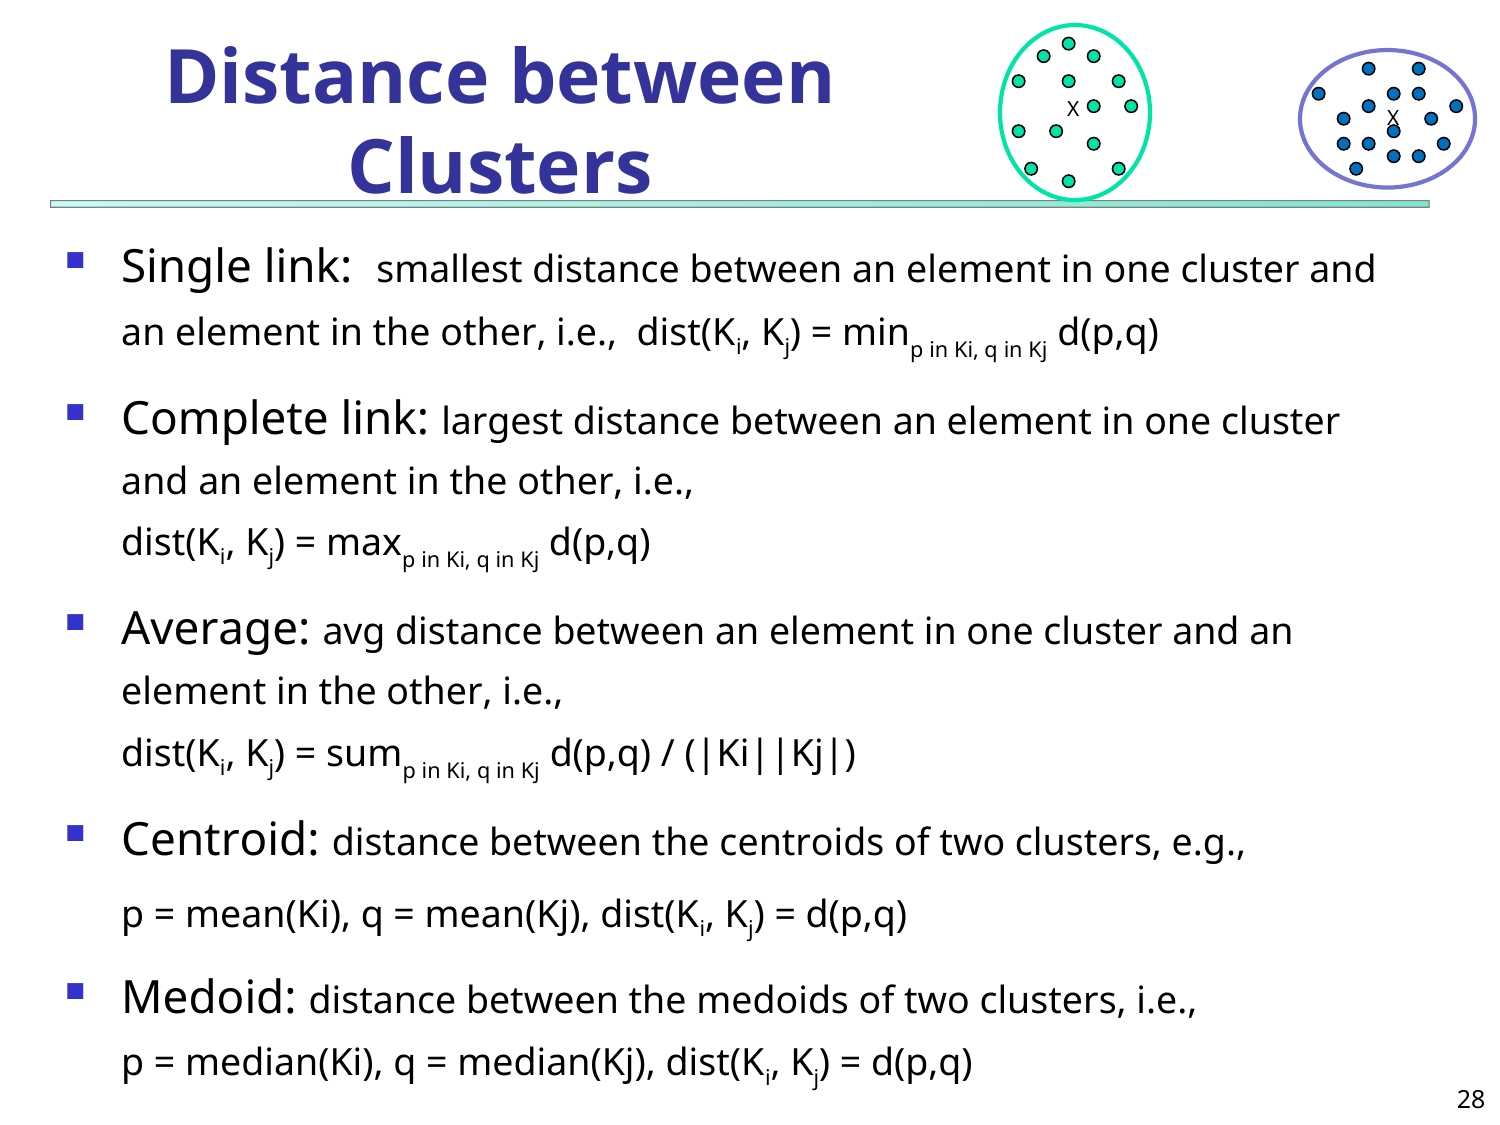

# Distance between Clusters
X
X
Single link: smallest distance between an element in one cluster and an element in the other, i.e., dist(Ki, Kj) = minp in Ki, q in Kj d(p,q)
Complete link: largest distance between an element in one cluster and an element in the other, i.e.,
dist(Ki, Kj) = maxp in Ki, q in Kj d(p,q)
Average: avg distance between an element in one cluster and an element in the other, i.e.,
dist(Ki, Kj) = sump in Ki, q in Kj d(p,q) / (|Ki||Kj|)
Centroid: distance between the centroids of two clusters, e.g.,
p = mean(Ki), q = mean(Kj), dist(Ki, Kj) = d(p,q)
Medoid: distance between the medoids of two clusters, i.e.,
p = median(Ki), q = median(Kj), dist(Ki, Kj) = d(p,q)